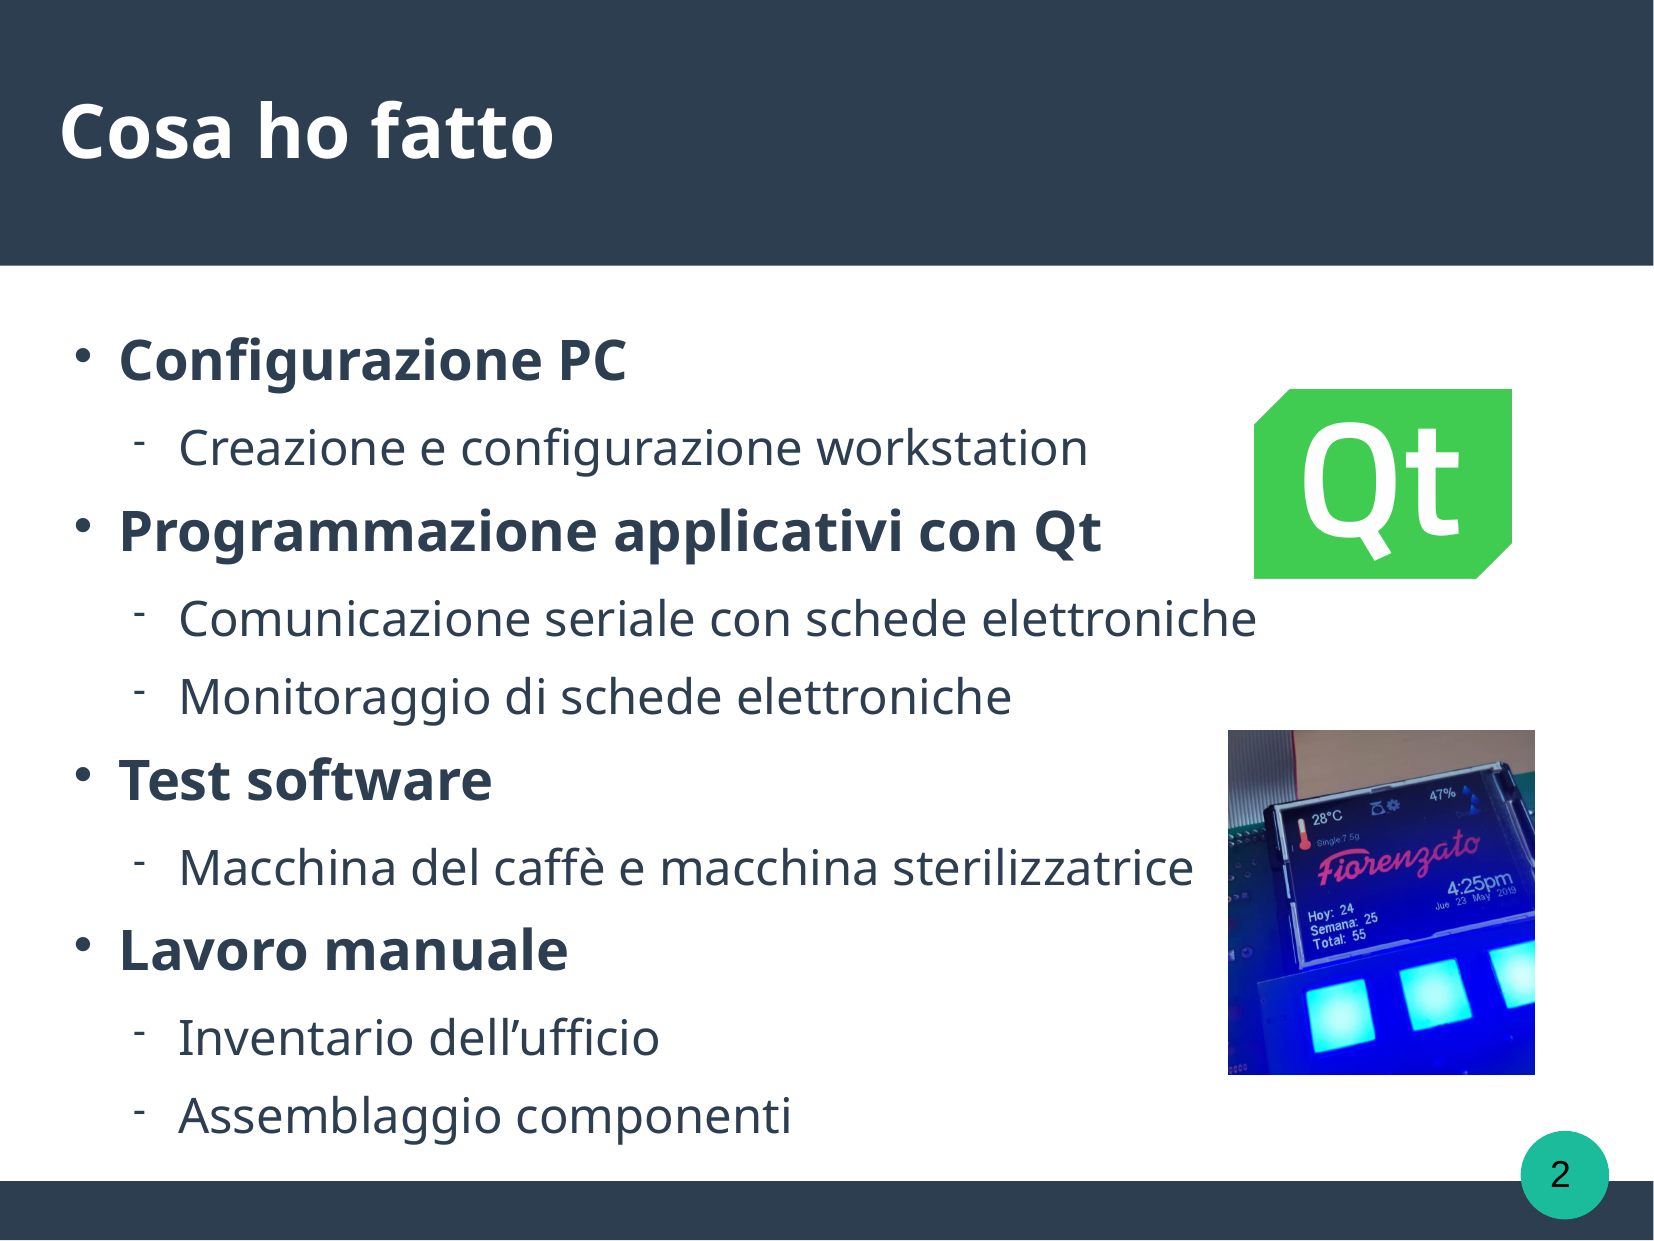

Cosa ho fatto
Configurazione PC
Creazione e configurazione workstation
Programmazione applicativi con Qt
Comunicazione seriale con schede elettroniche
Monitoraggio di schede elettroniche
Test software
Macchina del caffè e macchina sterilizzatrice
Lavoro manuale
Inventario dell’ufficio
Assemblaggio componenti
2